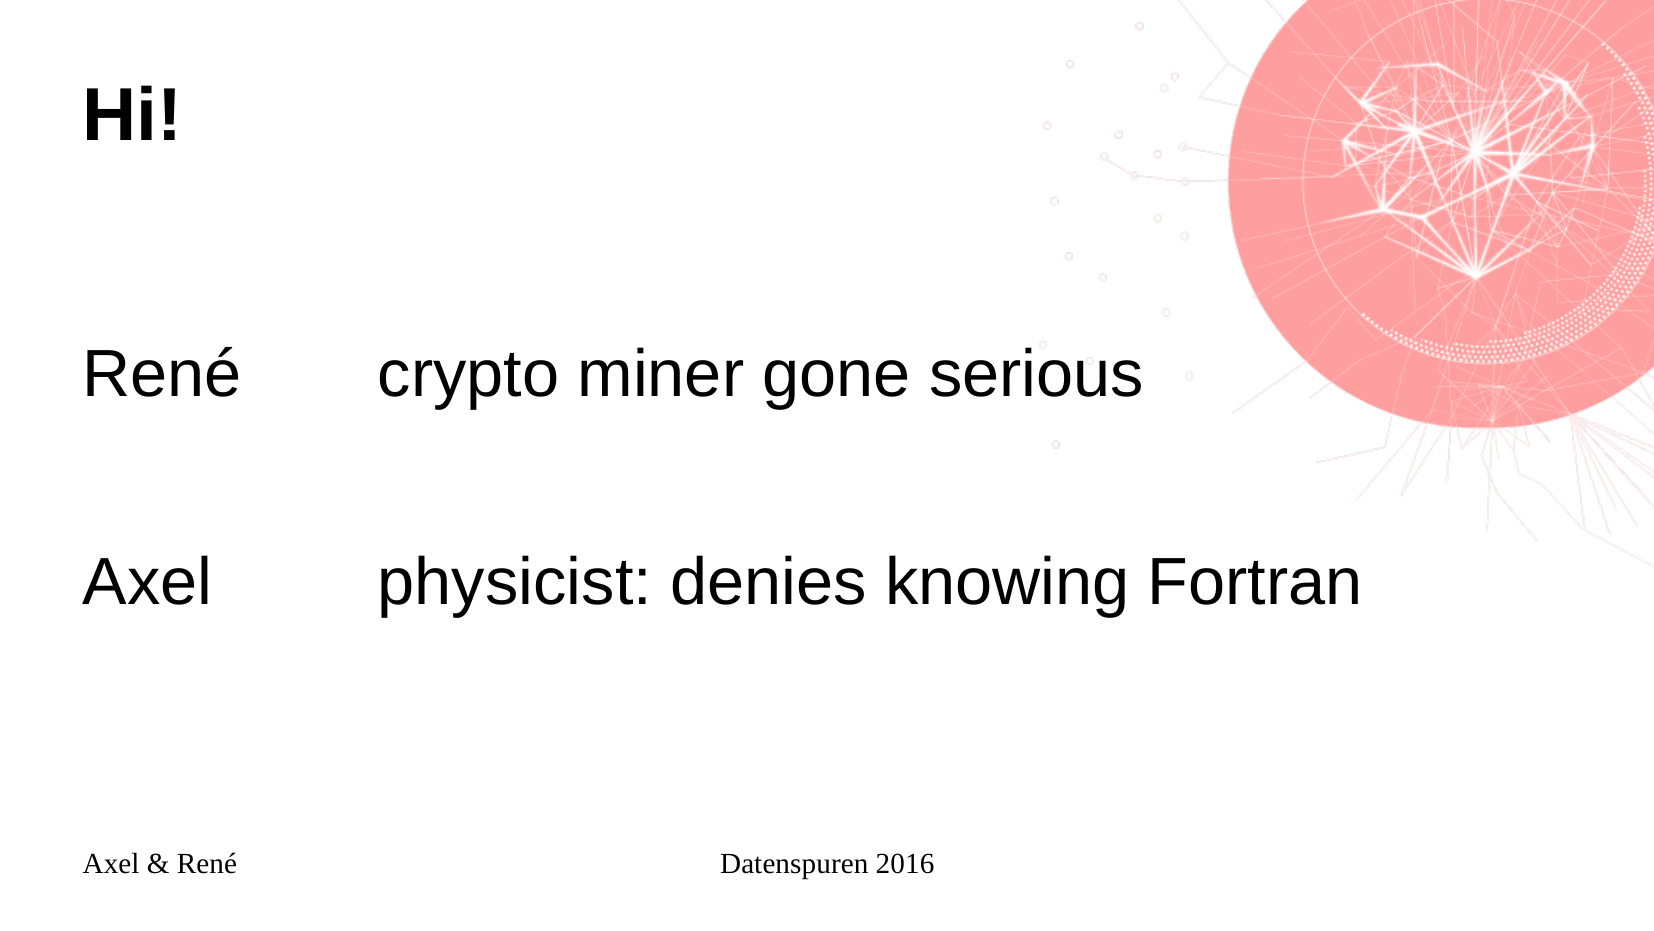

# Hi!
René		crypto miner gone serious
Axel			physicist: denies knowing Fortran